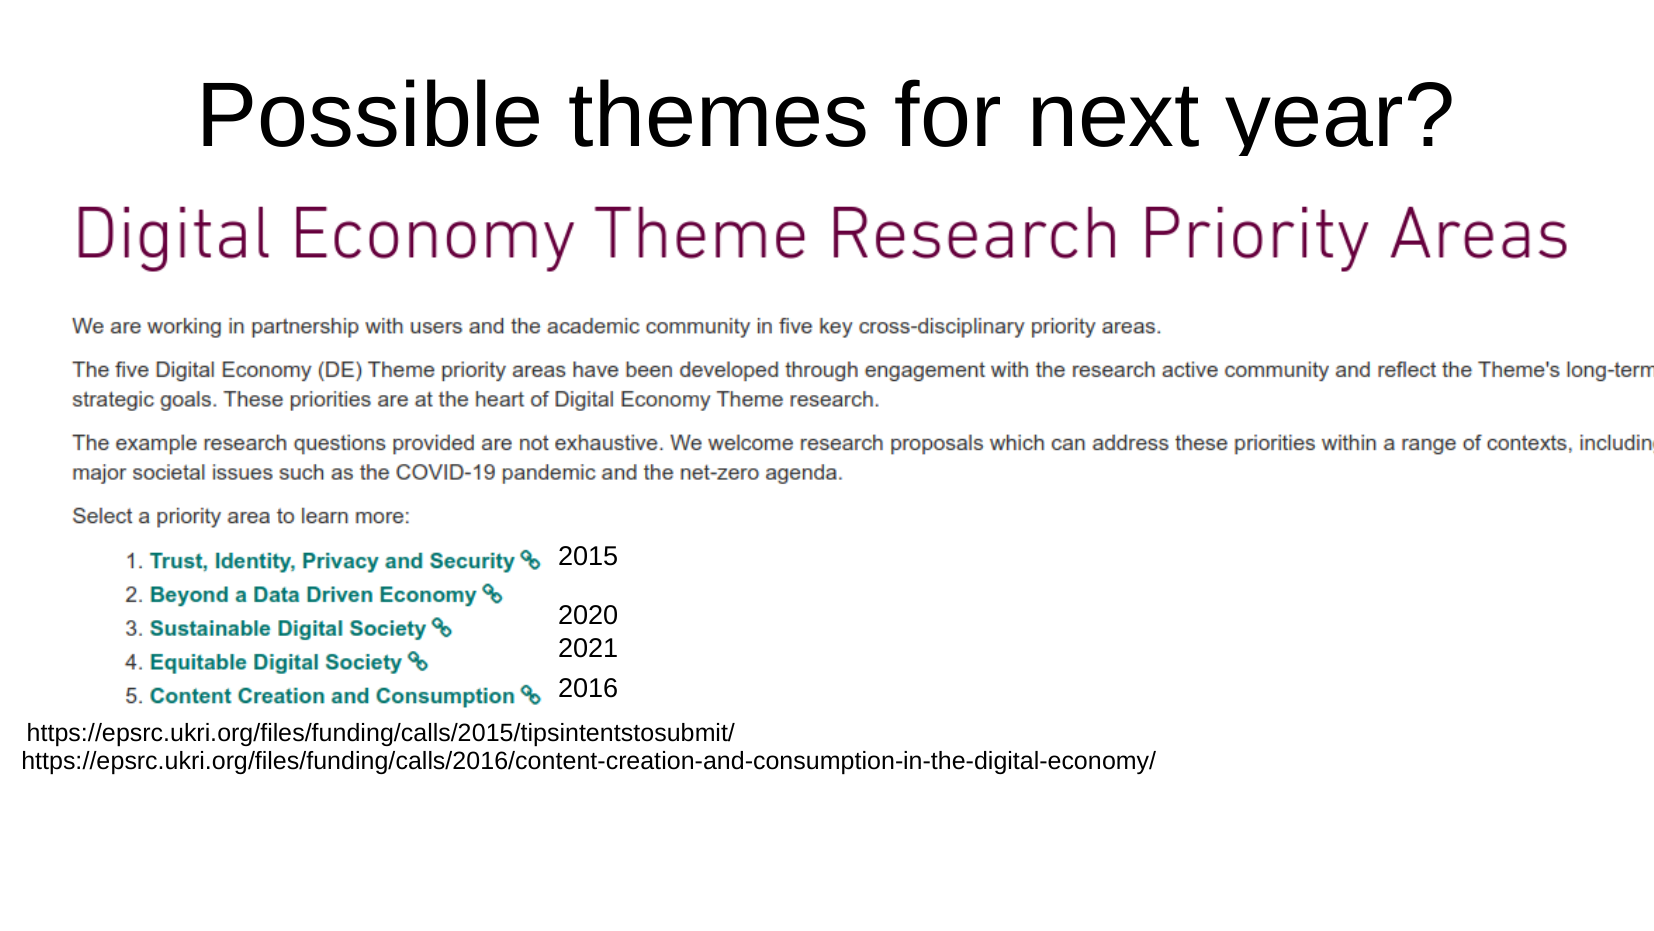

# Possible themes for next year?
2015
2020
2021
2016
https://epsrc.ukri.org/files/funding/calls/2015/tipsintentstosubmit/
https://epsrc.ukri.org/files/funding/calls/2016/content-creation-and-consumption-in-the-digital-economy/